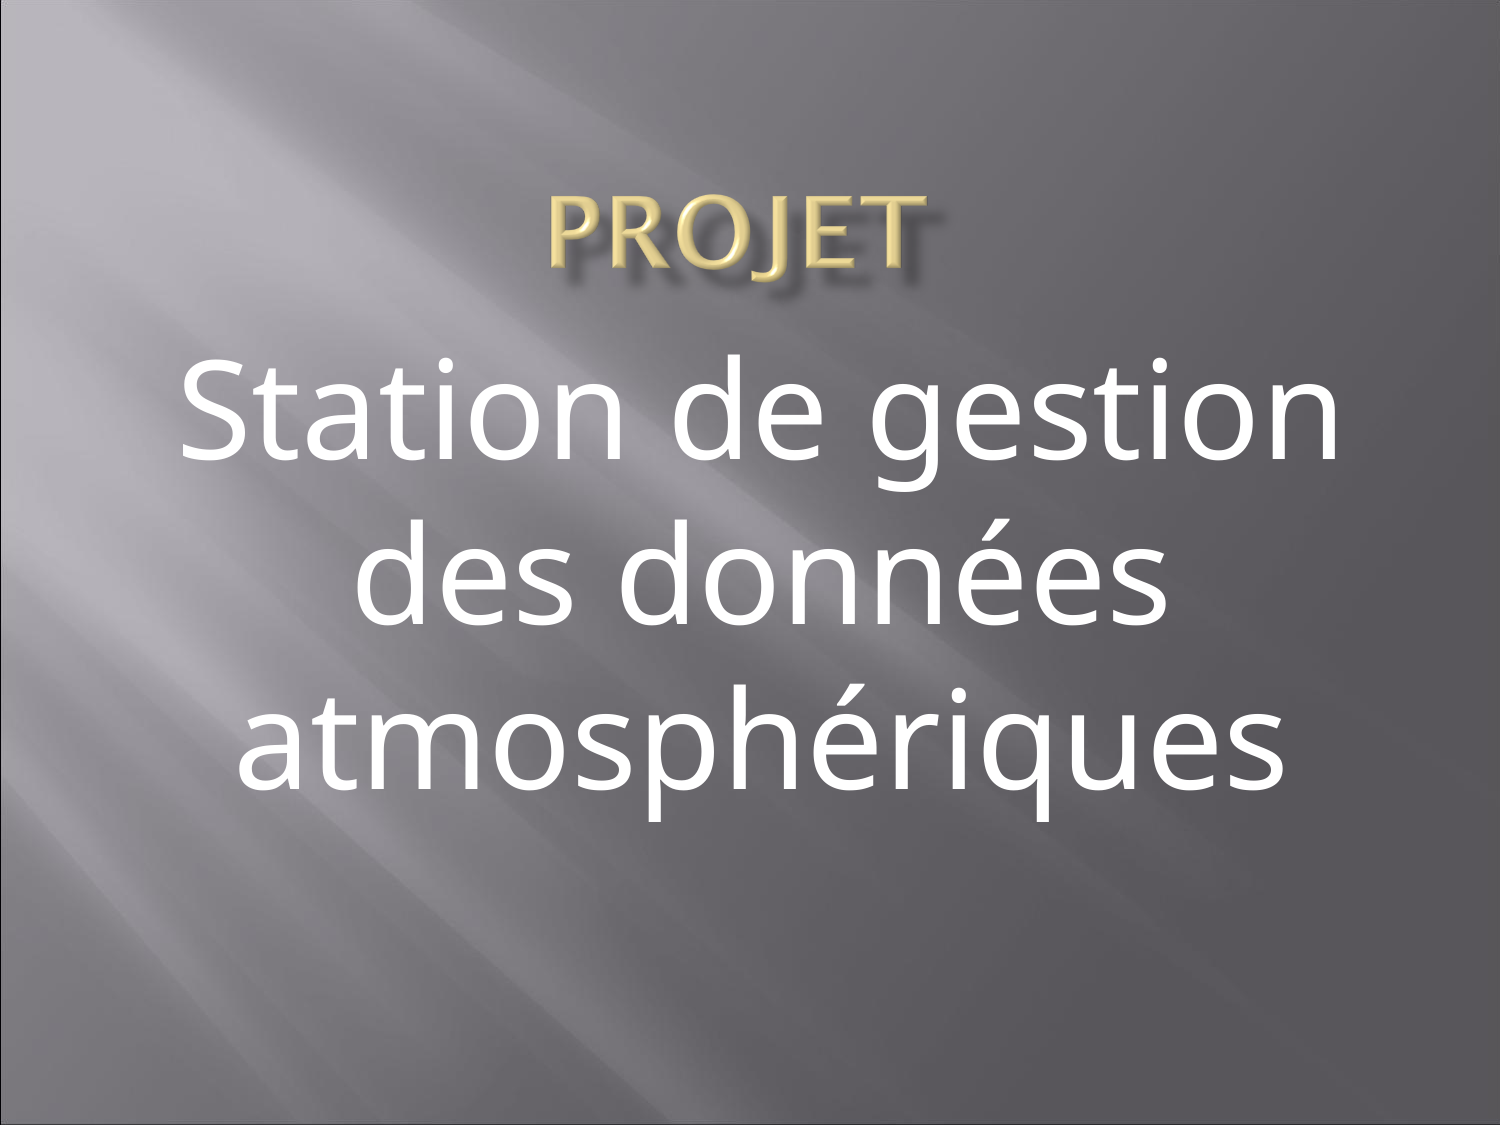

# Station de gestion des données atmosphériques